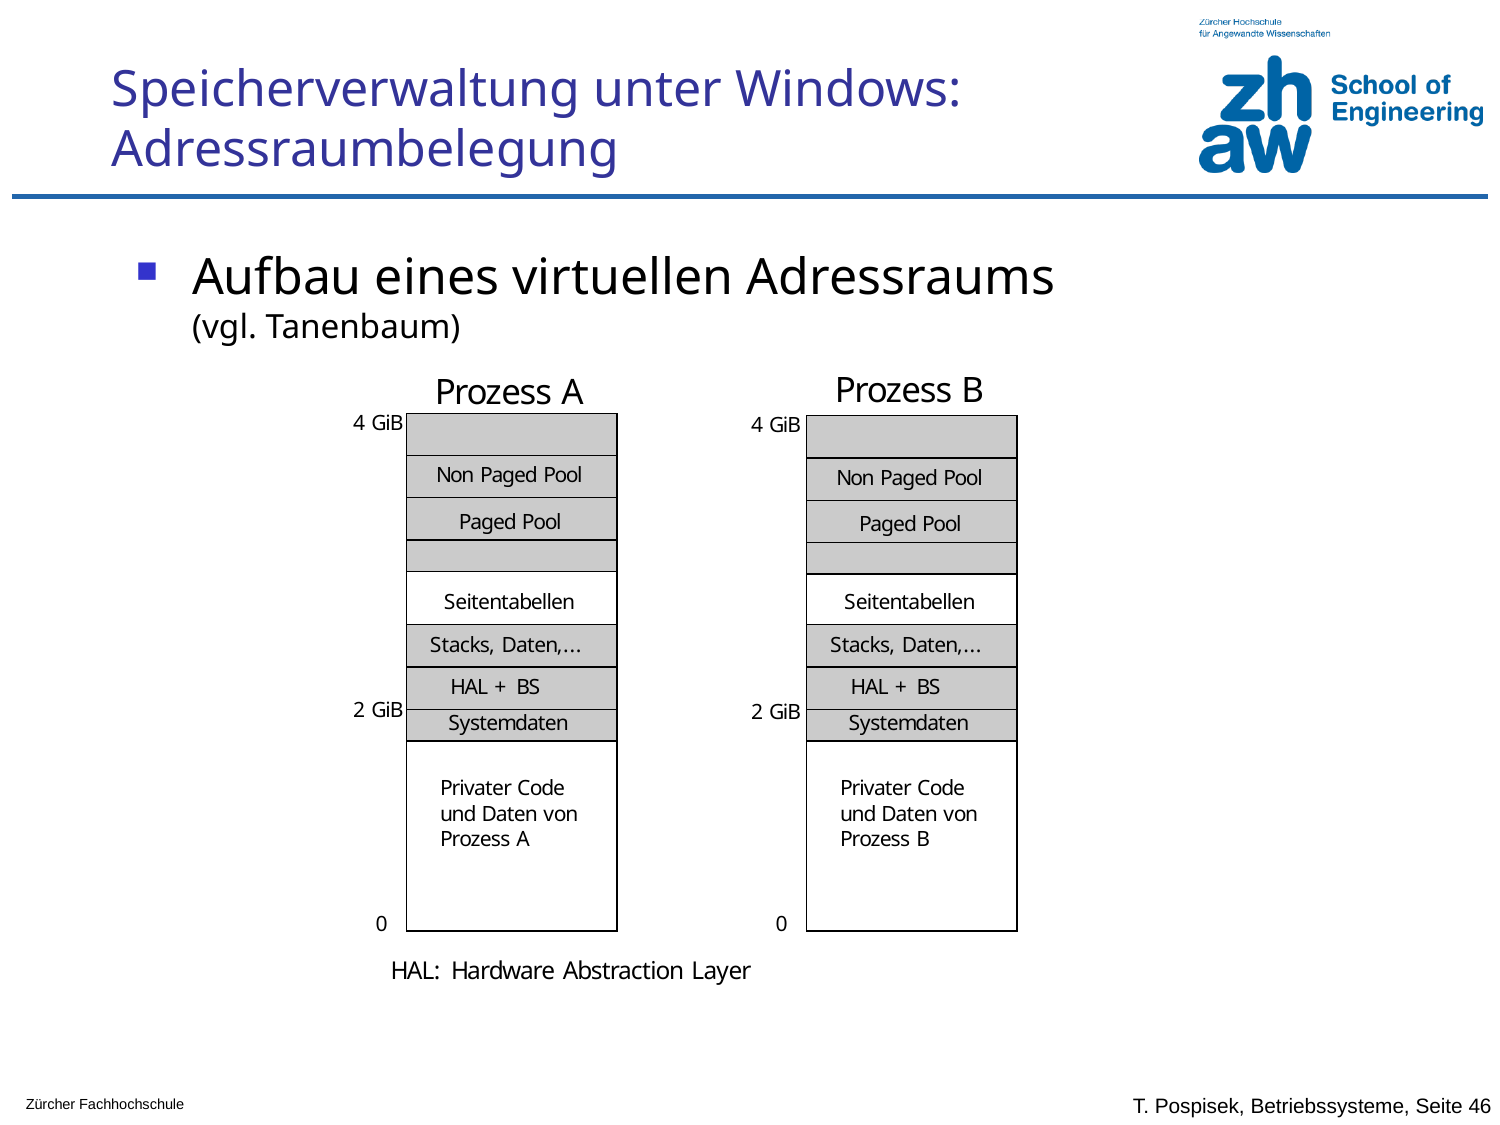

# Speicherverwaltung unter Windows: Adressraumbelegung
Aufbau eines virtuellen Adressraums
(vgl. Tanenbaum)